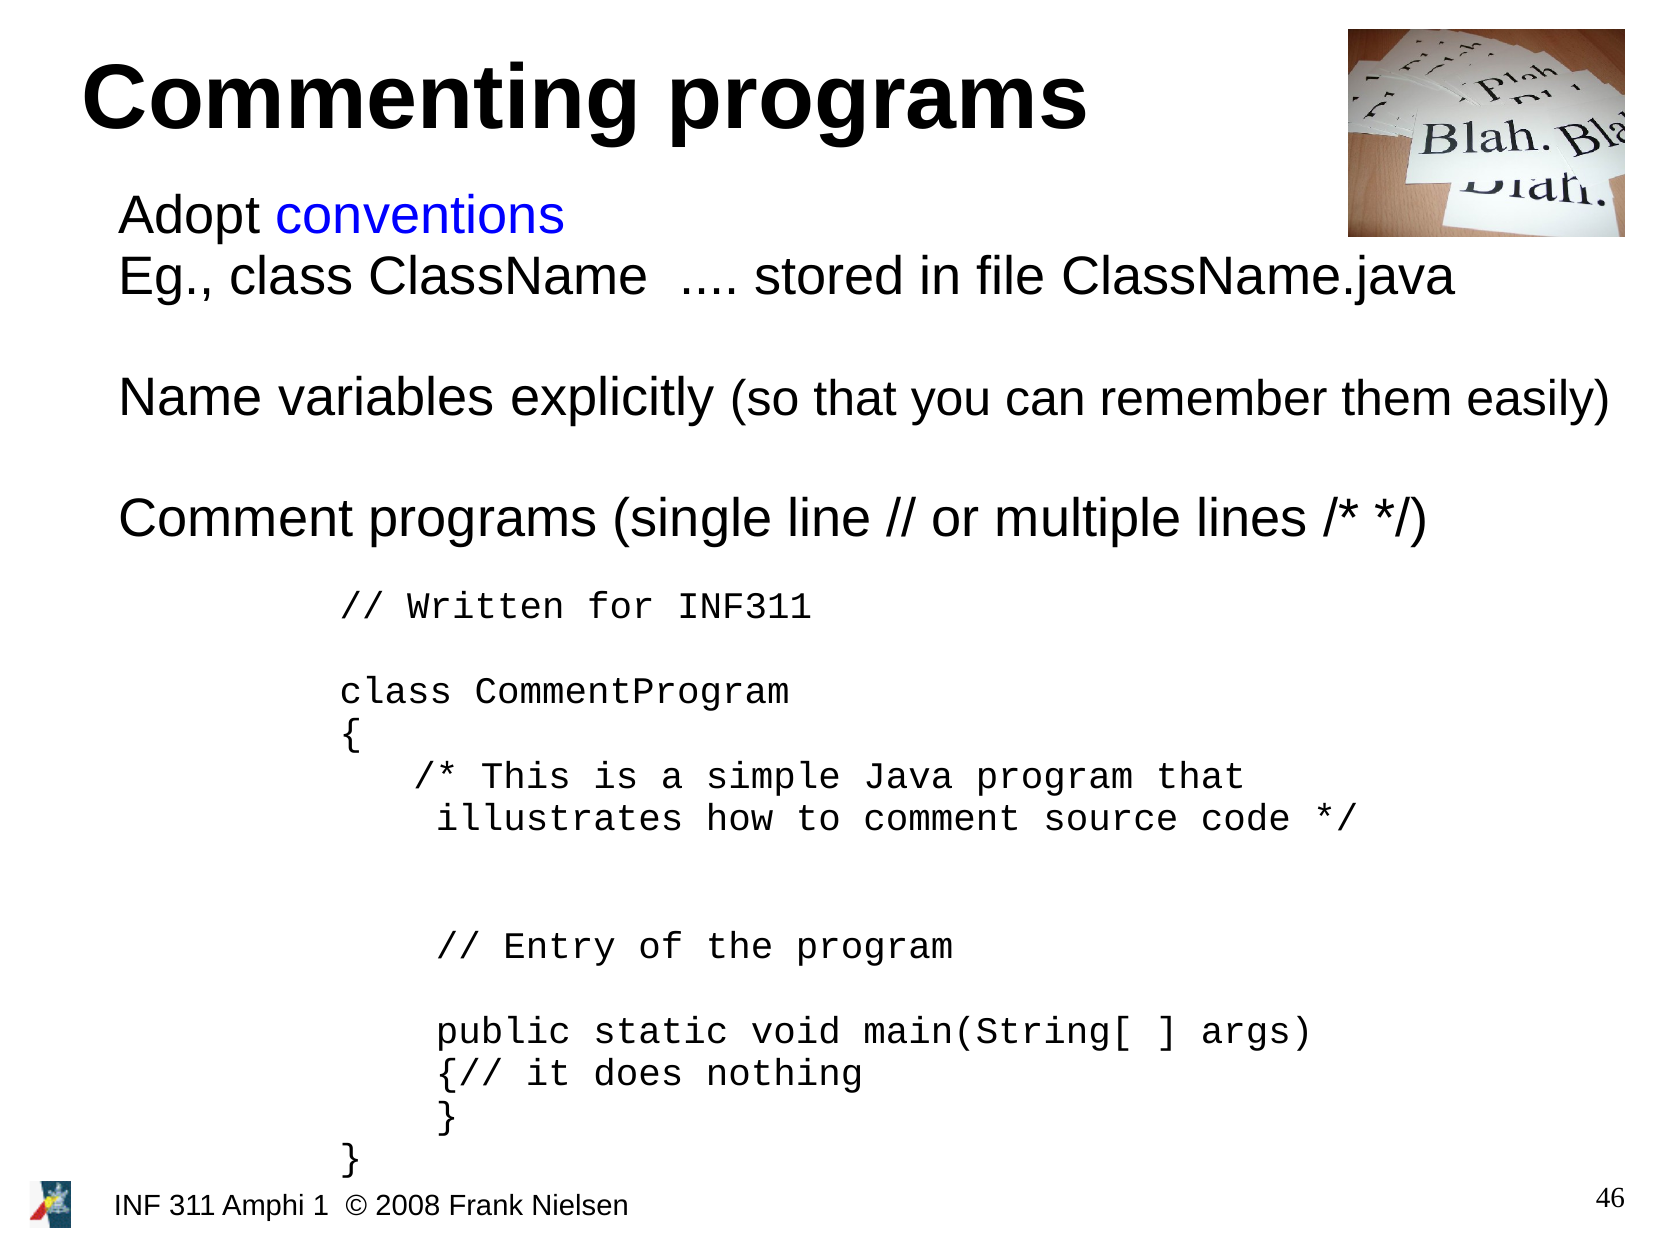

Commenting programs
 Adopt conventions
 Eg., class ClassName .... stored in file ClassName.java
 Name variables explicitly (so that you can remember them easily)
 Comment programs (single line // or multiple lines /* */)
// Written for INF311
class CommentProgram
{
	/* This is a simple Java program that
	 illustrates how to comment source code */
	 // Entry of the program
	 public static void main(String[ ] args)
	 {// it does nothing
	 }
}
46